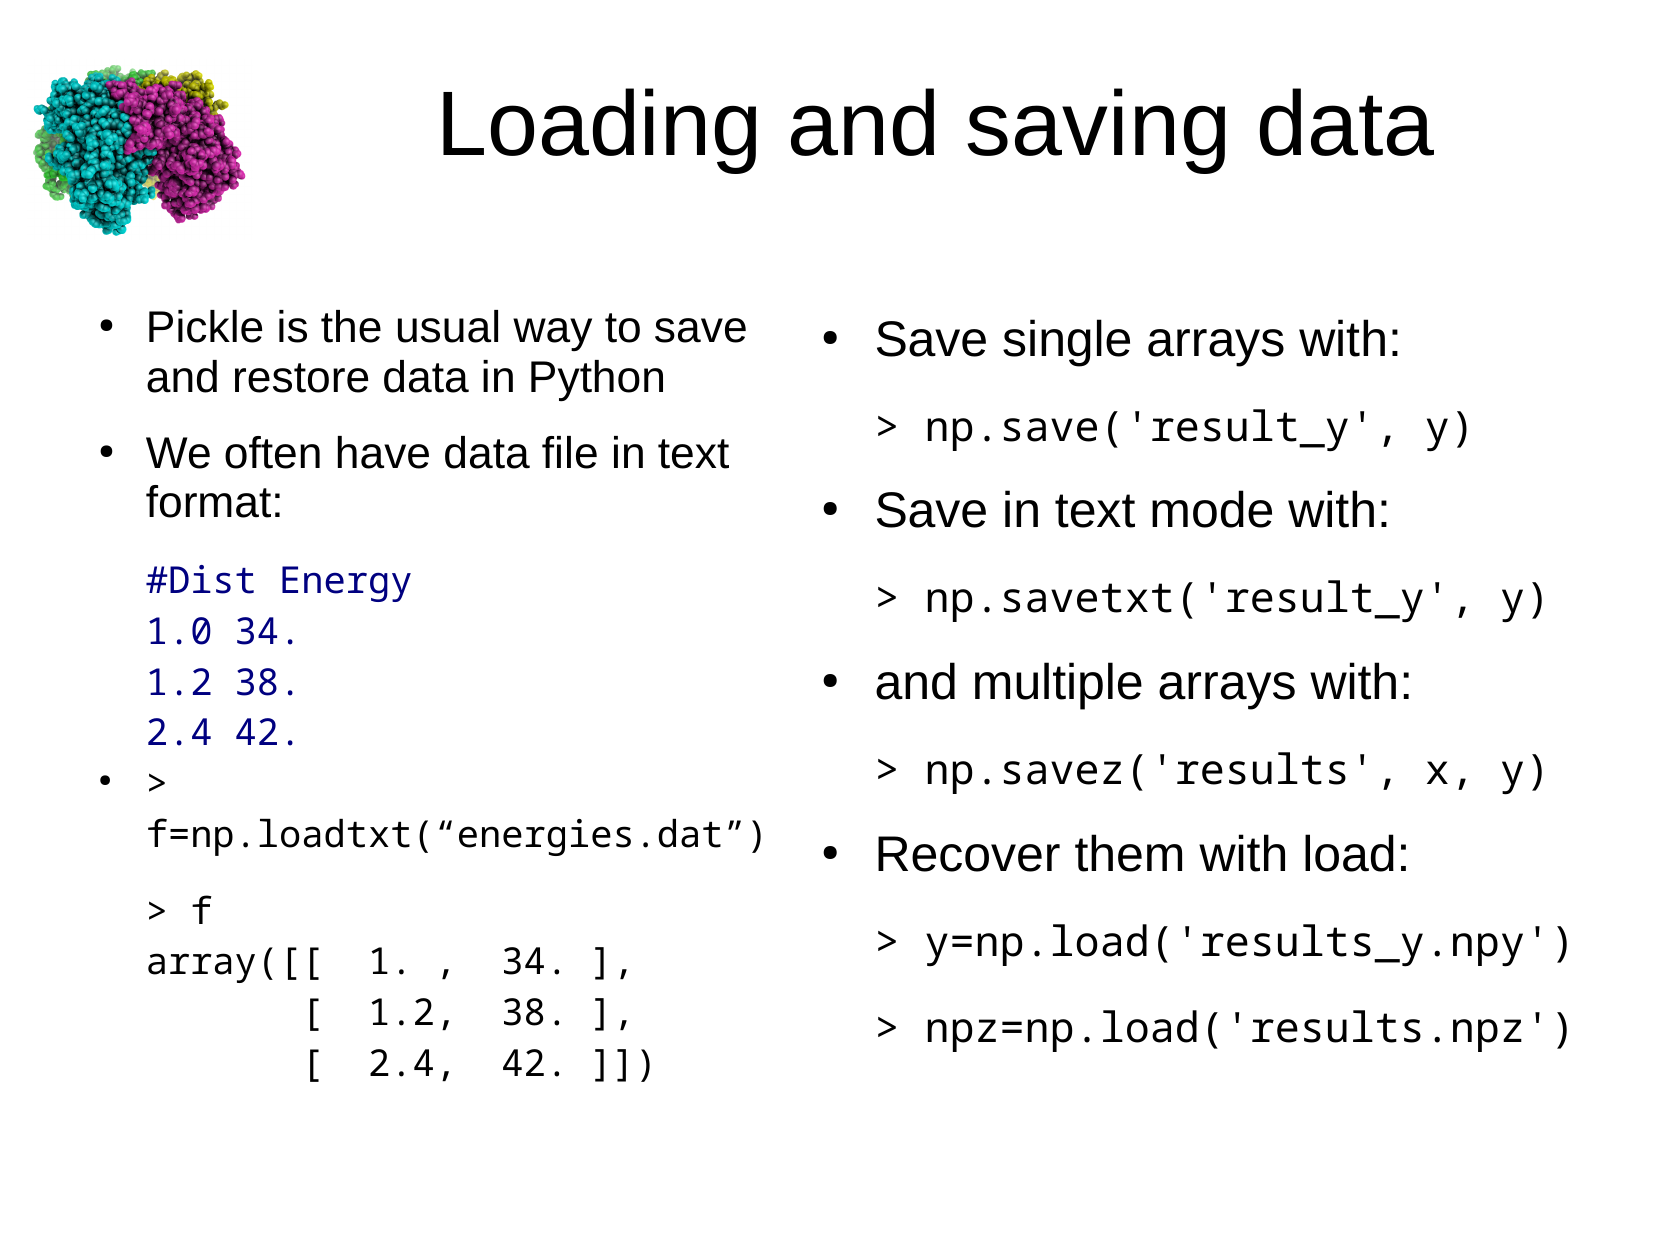

# Loading and saving data
Pickle is the usual way to save and restore data in Python
We often have data file in text format:
#Dist Energy
1.0 34.
1.2 38.
2.4 42.
> f=np.loadtxt(“energies.dat”)
> f
array([[ 1. , 34. ],
 [ 1.2, 38. ],
 [ 2.4, 42. ]])
Save single arrays with:
> np.save('result_y', y)
Save in text mode with:
> np.savetxt('result_y', y)
and multiple arrays with:
> np.savez('results', x, y)
Recover them with load:
> y=np.load('results_y.npy')
> npz=np.load('results.npz')